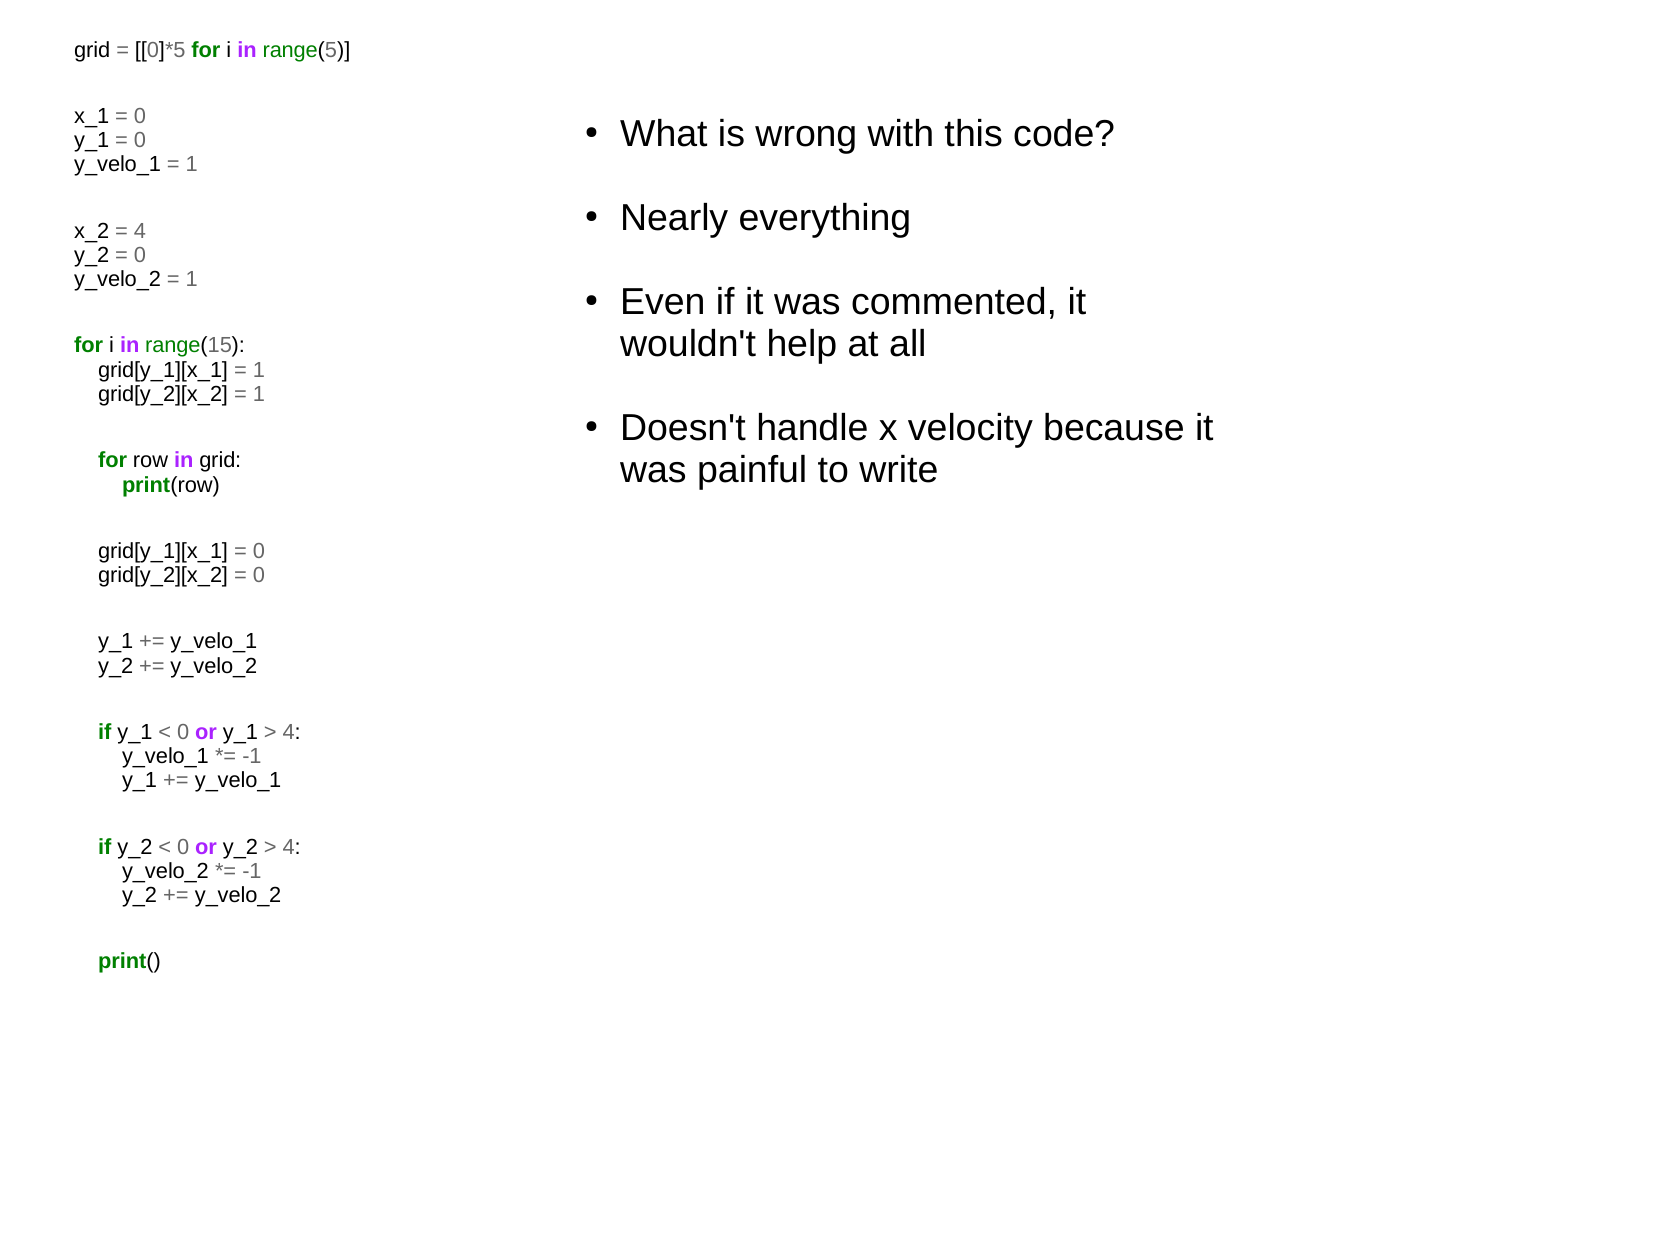

grid = [[0]*5 for i in range(5)]
x_1 = 0
y_1 = 0
y_velo_1 = 1
x_2 = 4
y_2 = 0
y_velo_2 = 1
for i in range(15):
 grid[y_1][x_1] = 1
 grid[y_2][x_2] = 1
 for row in grid:
 print(row)
 grid[y_1][x_1] = 0
 grid[y_2][x_2] = 0
 y_1 += y_velo_1
 y_2 += y_velo_2
 if y_1 < 0 or y_1 > 4:
 y_velo_1 *= -1
 y_1 += y_velo_1
 if y_2 < 0 or y_2 > 4:
 y_velo_2 *= -1
 y_2 += y_velo_2
 print()
What is wrong with this code?
Nearly everything
Even if it was commented, it wouldn't help at all
Doesn't handle x velocity because it was painful to write